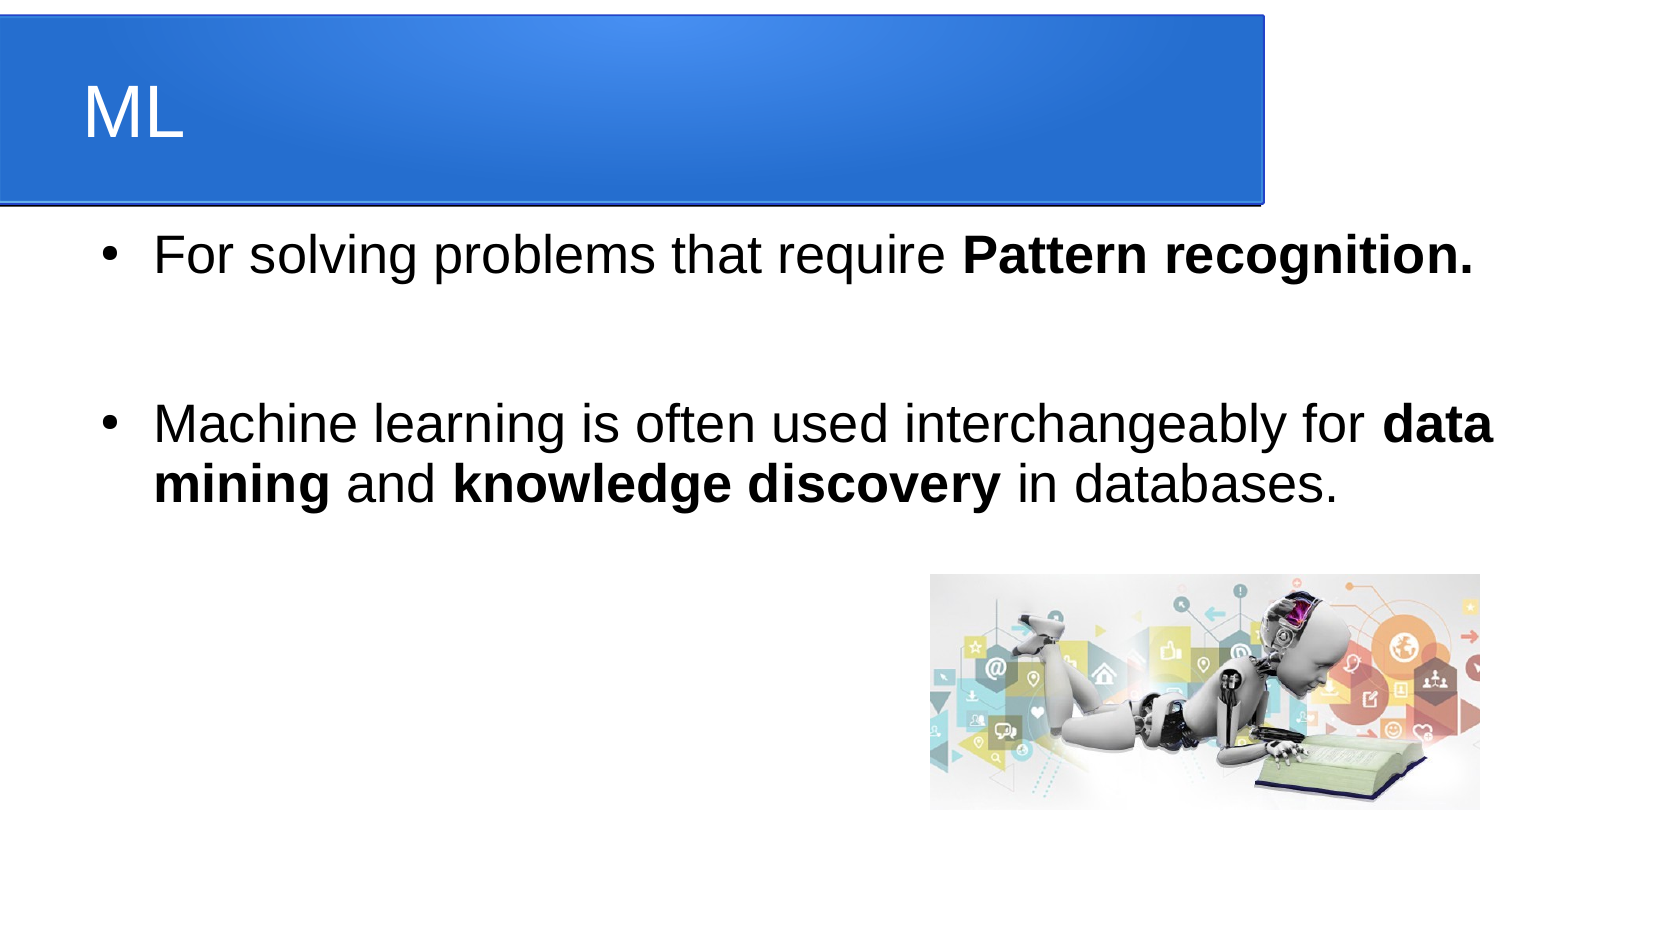

# ML
For solving problems that require Pattern recognition.
Machine learning is often used interchangeably for data mining and knowledge discovery in databases.